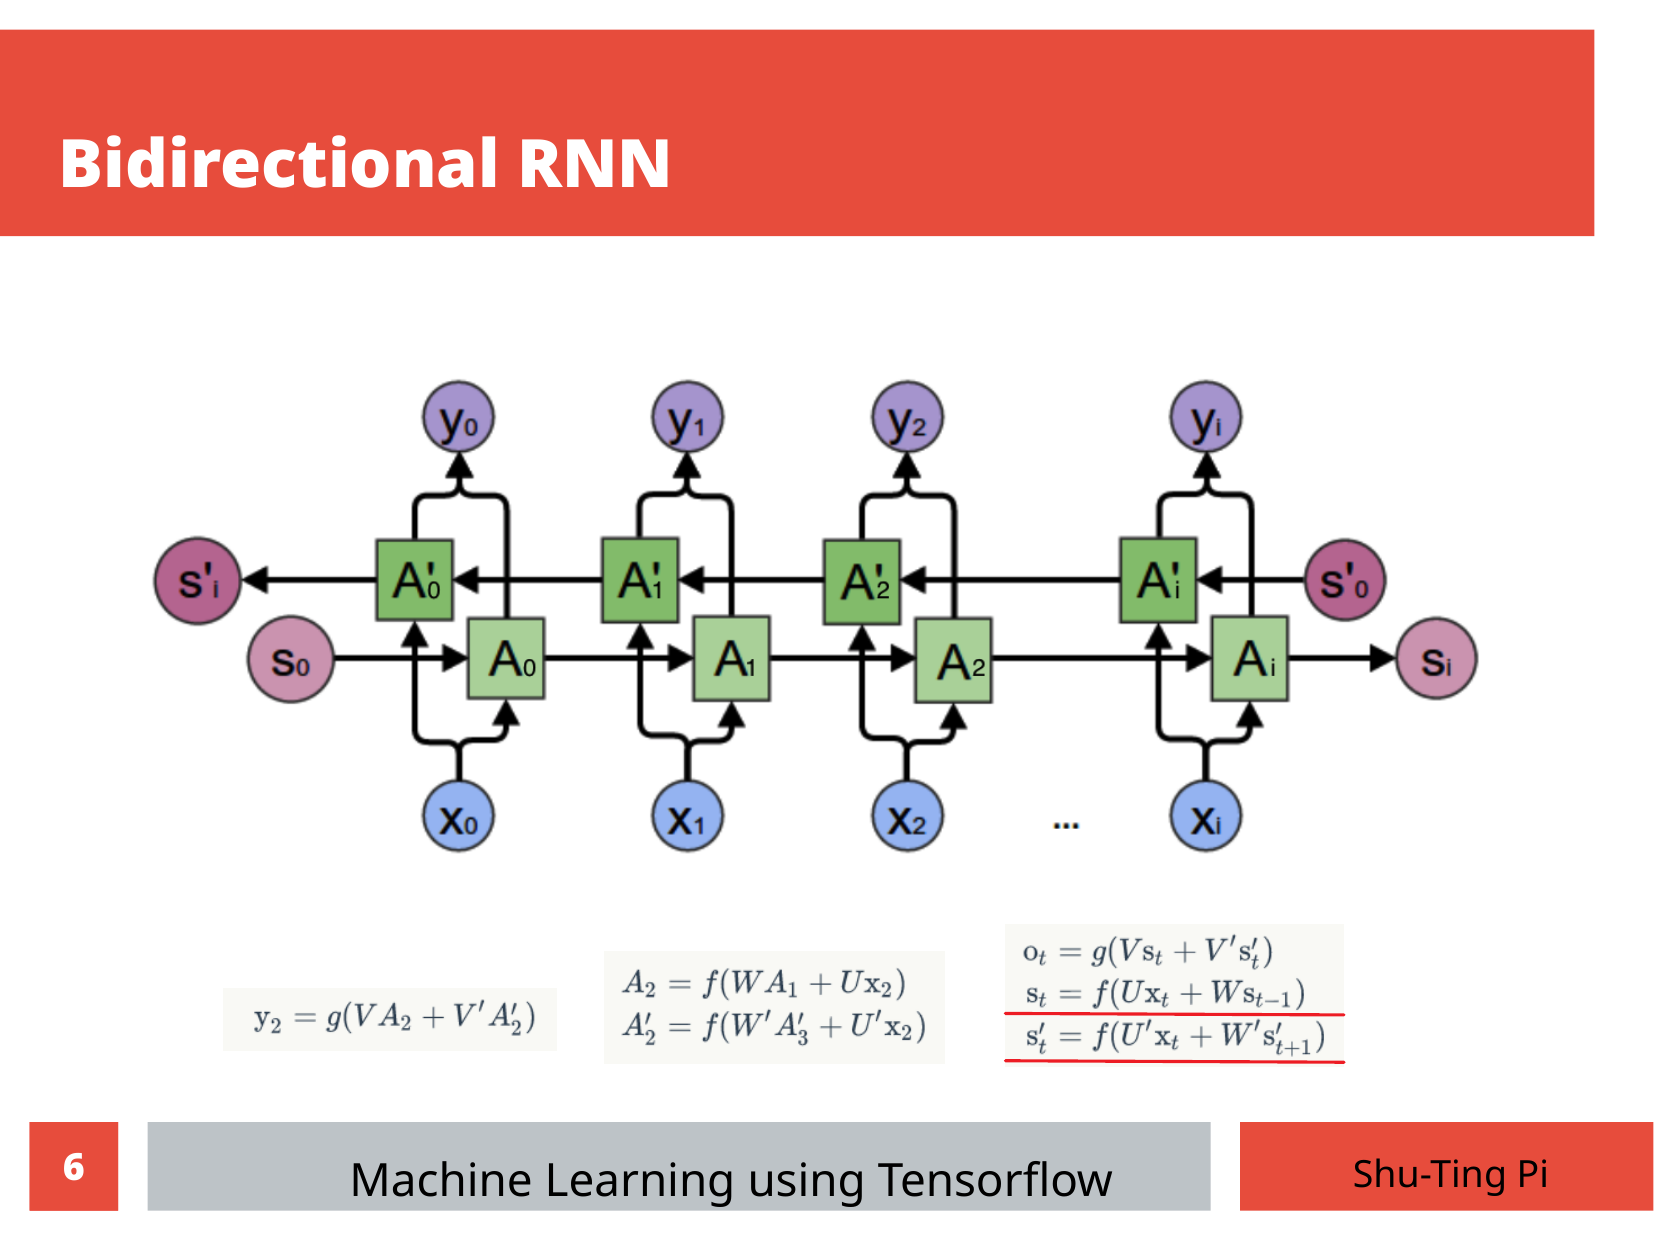

# Bidirectional RNN
6
Machine Learning using Tensorflow
Shu-Ting Pi